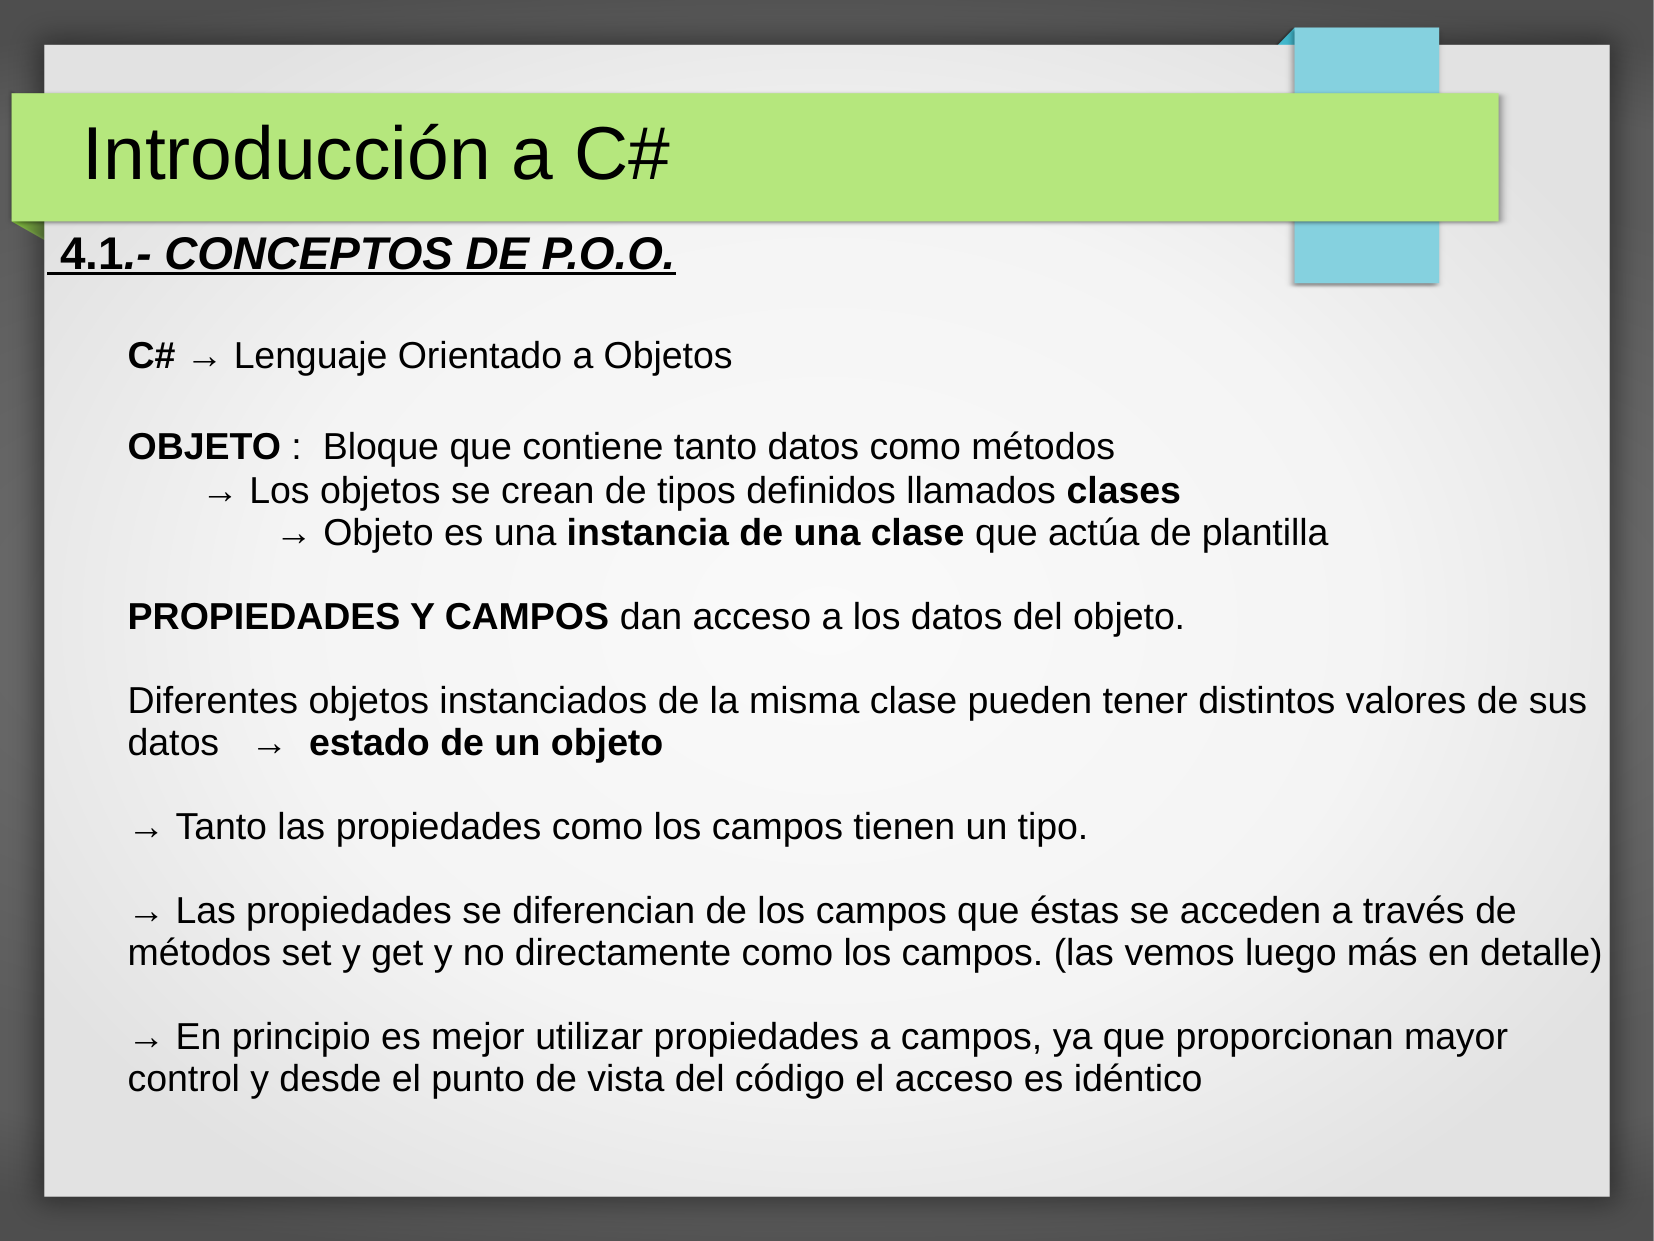

# Introducción a C#
 4.1.- CONCEPTOS DE P.O.O.
	C# → Lenguaje Orientado a Objetos
	OBJETO : Bloque que contiene tanto datos como métodos
		→ Los objetos se crean de tipos definidos llamados clases
			→ Objeto es una instancia de una clase que actúa de plantilla
	PROPIEDADES Y CAMPOS dan acceso a los datos del objeto.
	Diferentes objetos instanciados de la misma clase pueden tener distintos valores de sus 		datos → estado de un objeto
	→ Tanto las propiedades como los campos tienen un tipo.
	→ Las propiedades se diferencian de los campos que éstas se acceden a través de 			métodos set y get y no directamente como los campos. (las vemos luego más en detalle)
	→ En principio es mejor utilizar propiedades a campos, ya que proporcionan mayor 			control y desde el punto de vista del código el acceso es idéntico